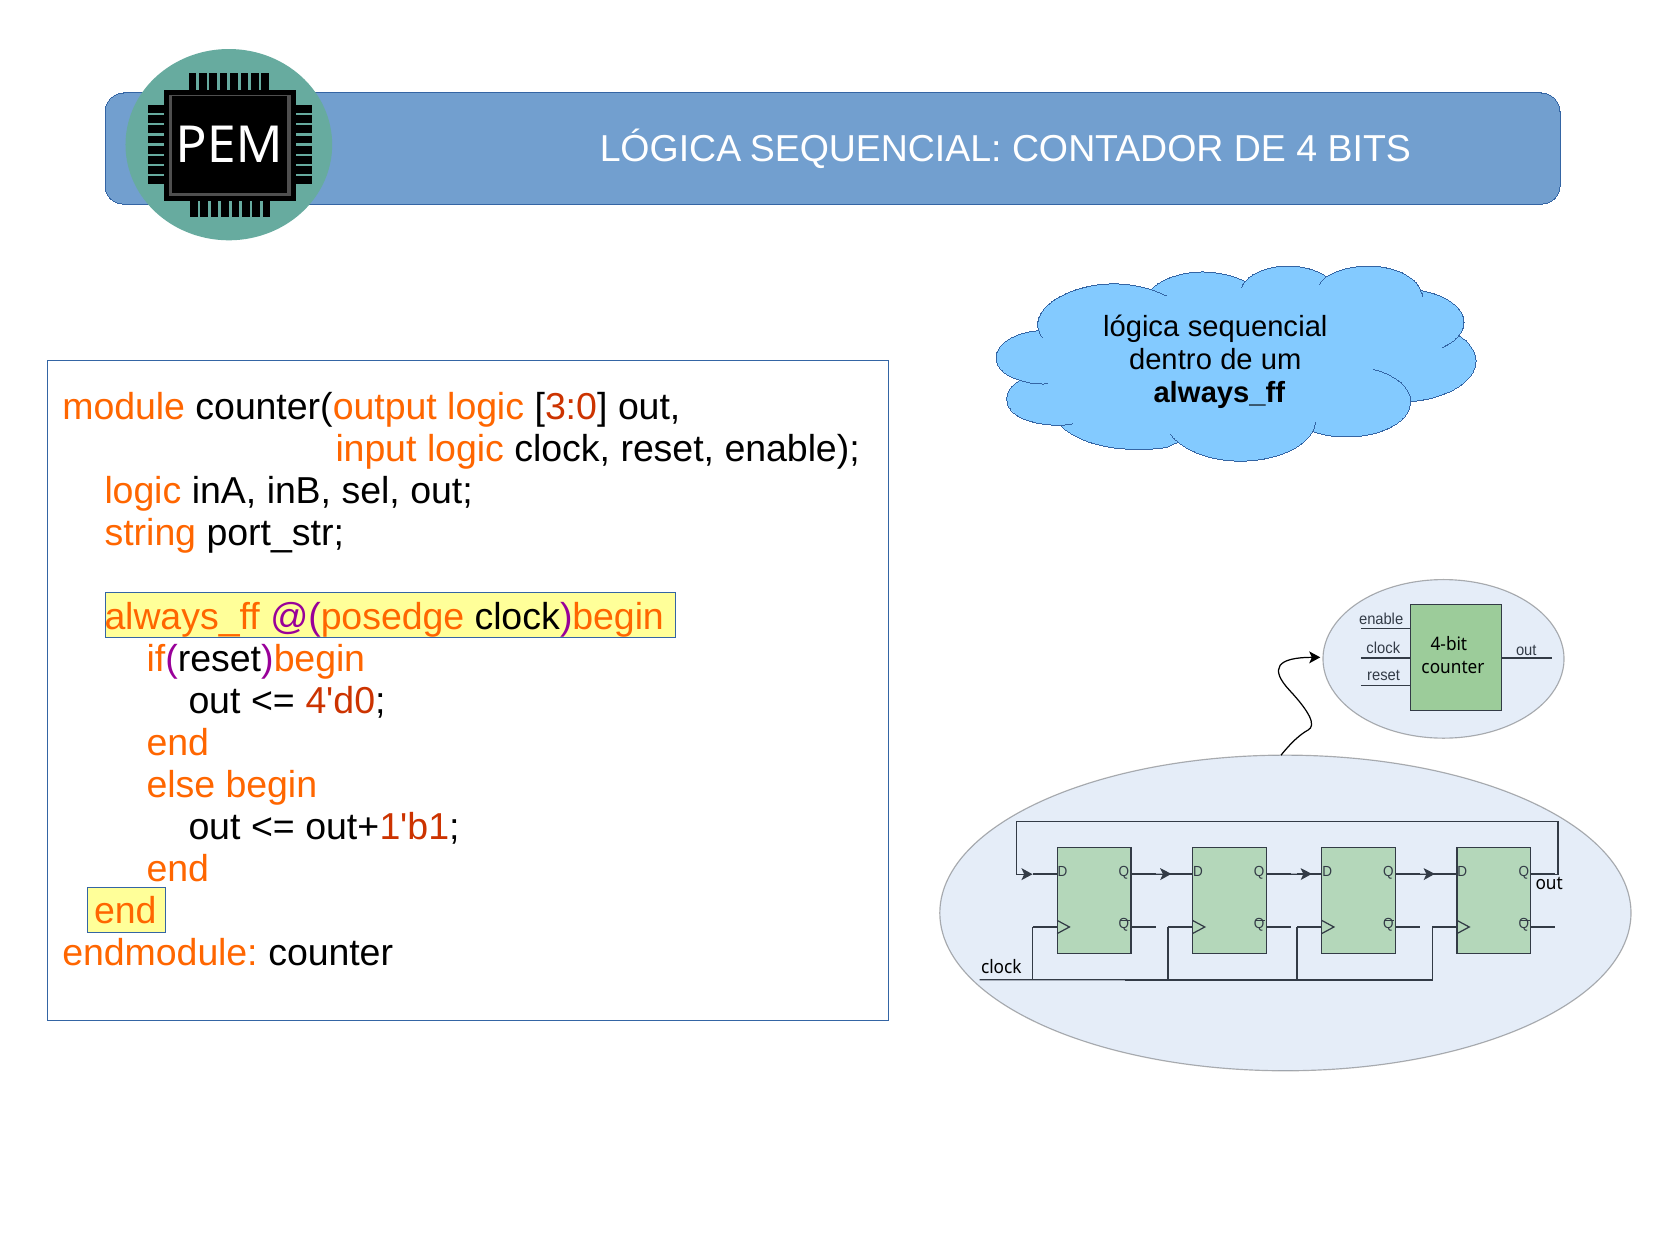

LÓGICA SEQUENCIAL: CONTADOR DE 4 BITS
lógica sequencial
dentro de um
always_ff
module counter(output logic [3:0] out,
 input logic clock, reset, enable);
 logic inA, inB, sel, out;
 string port_str;
 always_ff @(posedge clock)begin
 if(reset)begin
 out <= 4'd0;
 end
 else begin
 out <= out+1'b1;
 end
 end
endmodule: counter